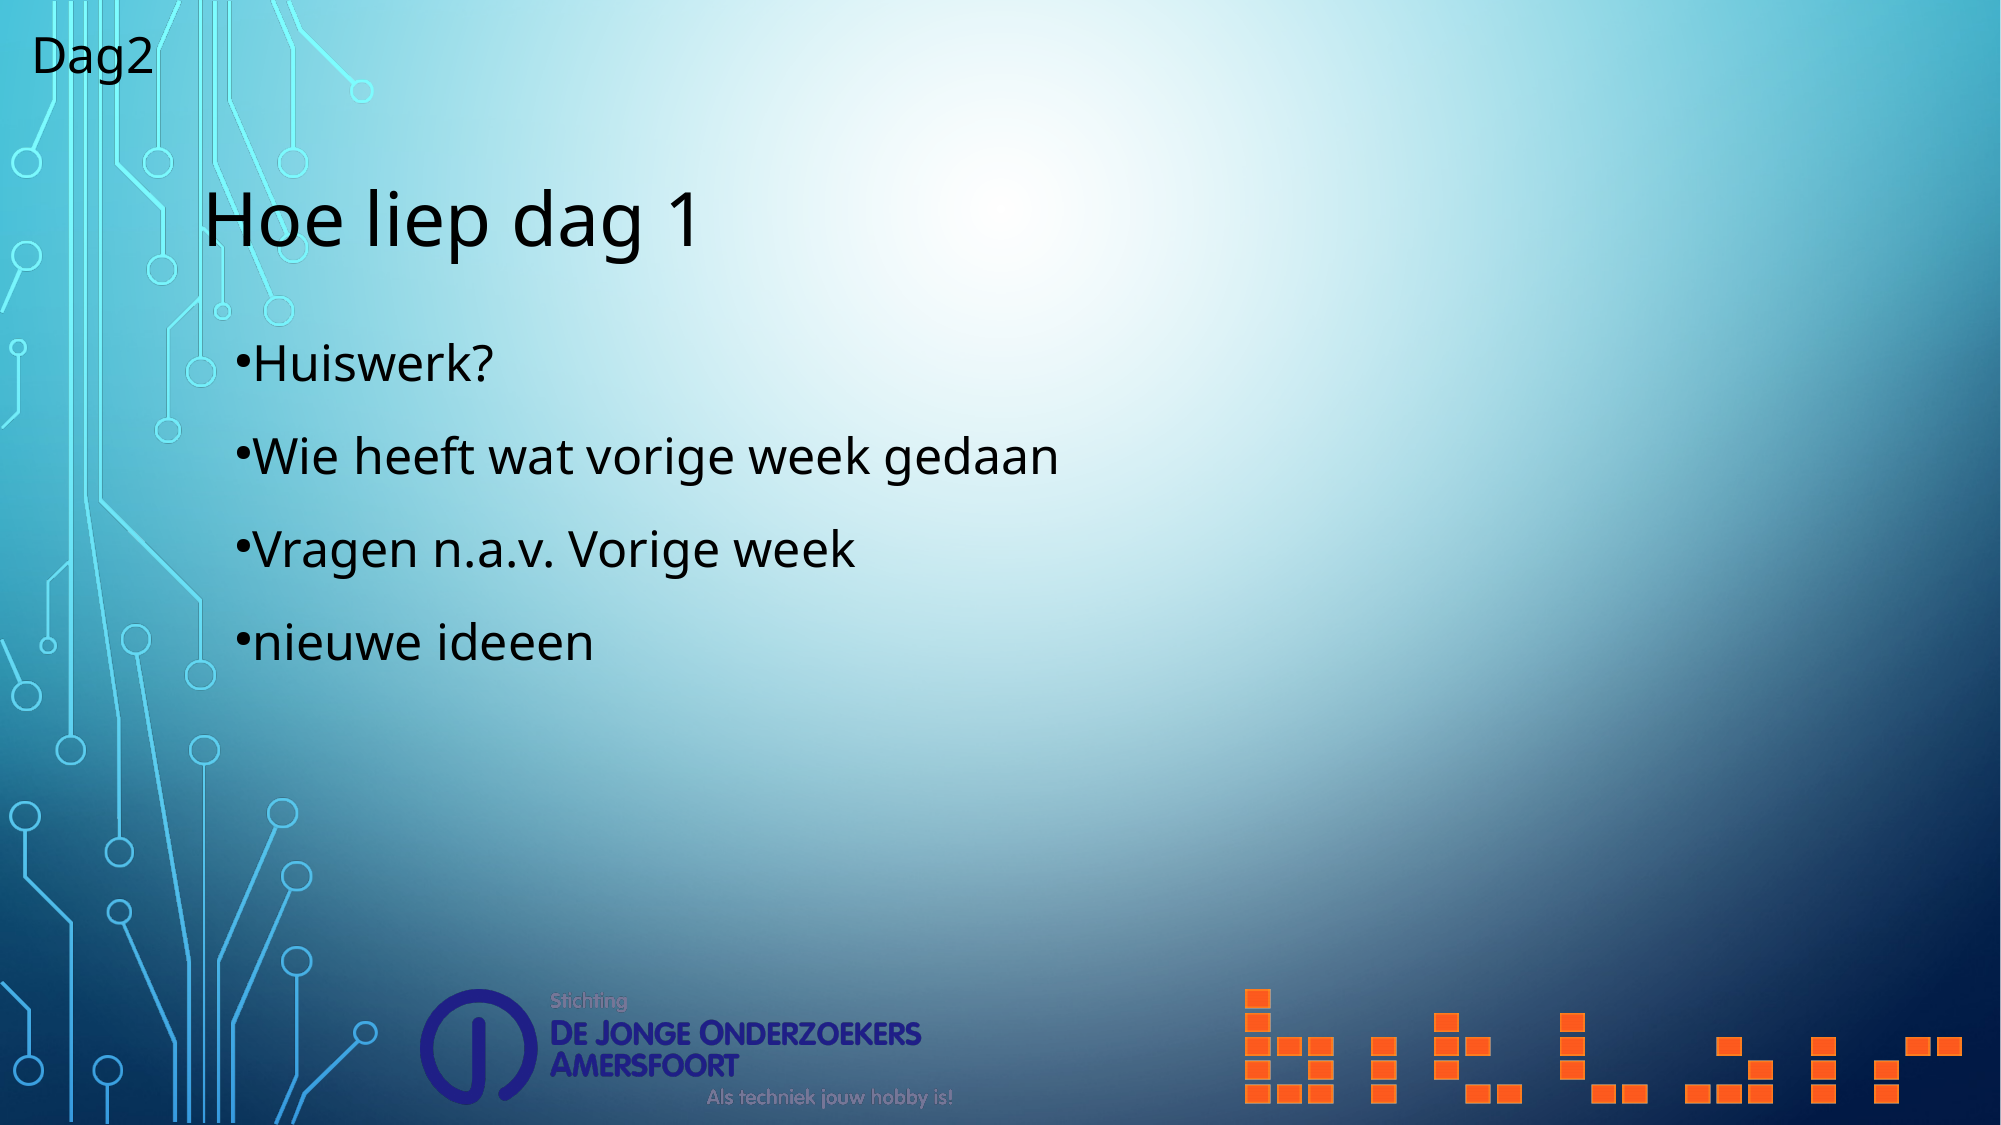

Dag2
# Hoe liep dag 1
Huiswerk?
Wie heeft wat vorige week gedaan
Vragen n.a.v. Vorige week
nieuwe ideeen